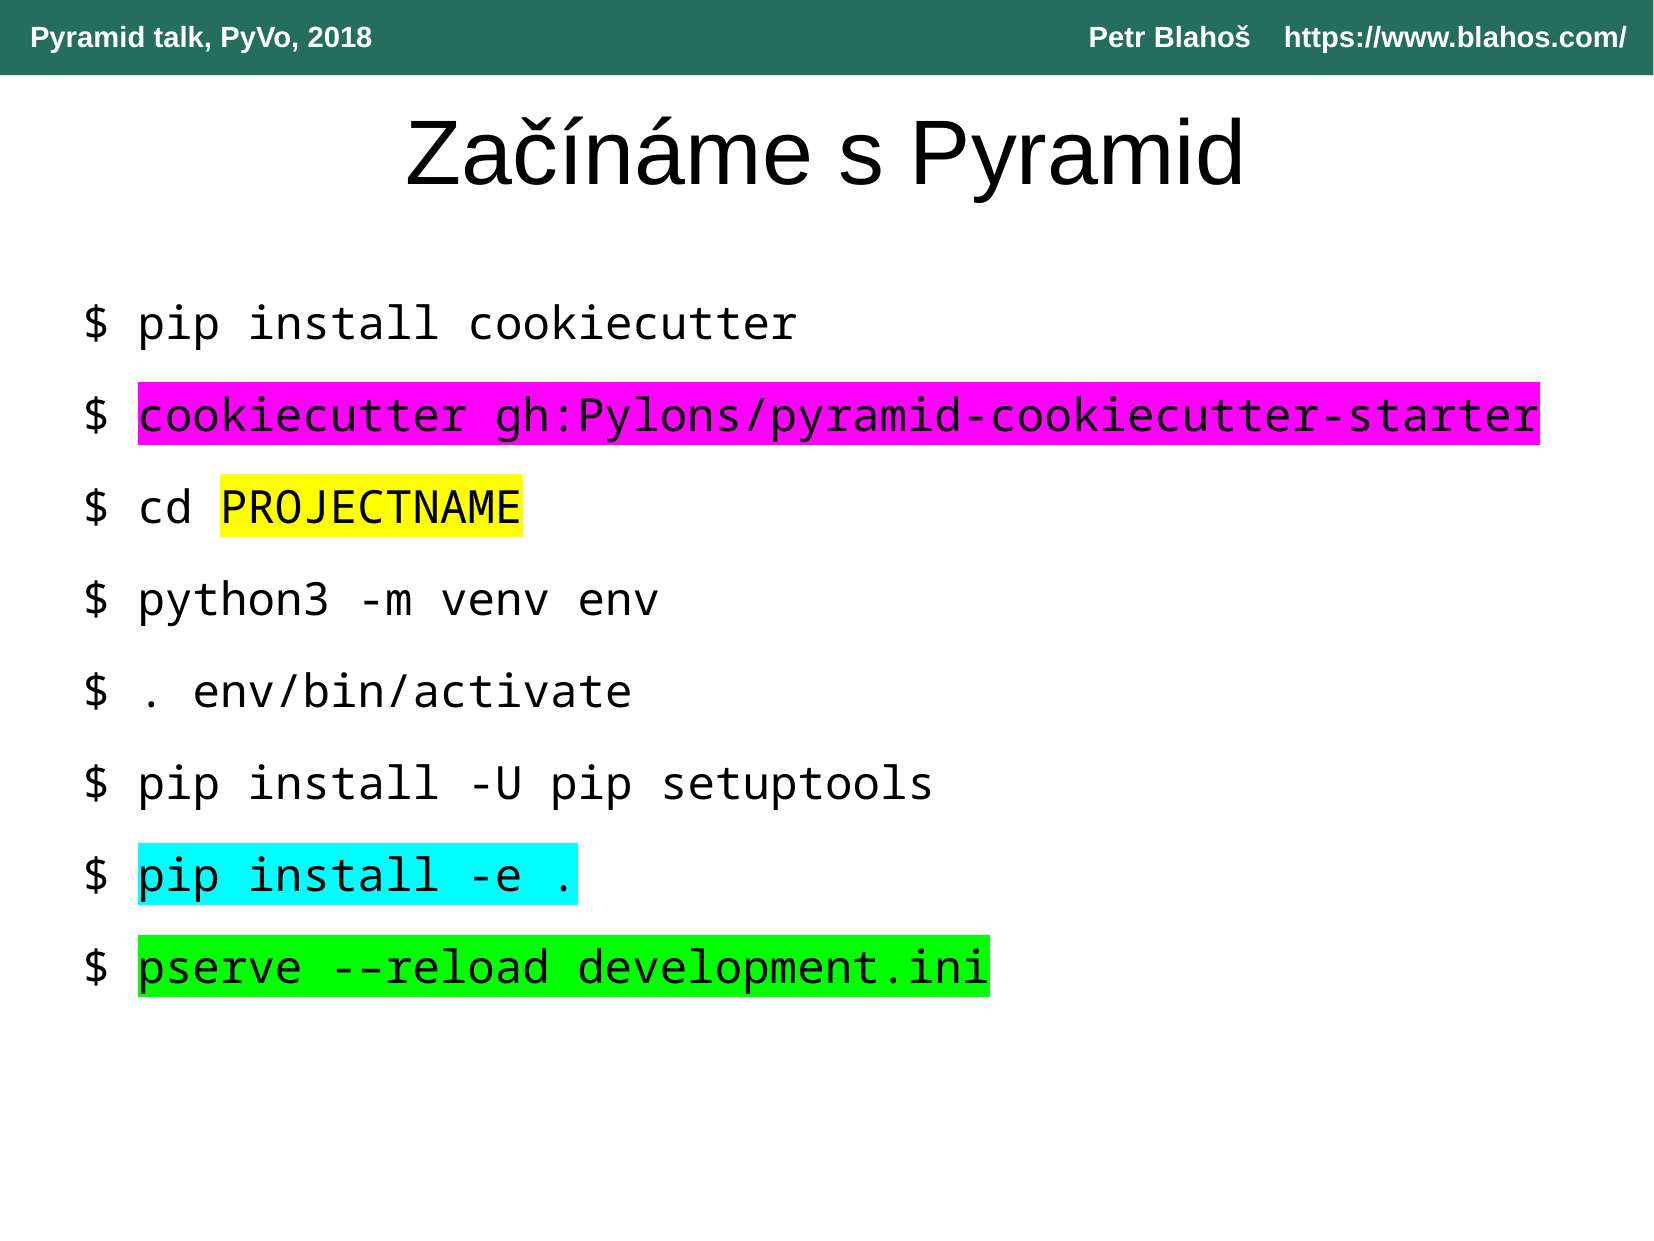

# Začínáme s Pyramid
$ pip install cookiecutter
$ cookiecutter gh:Pylons/pyramid-cookiecutter-starter
$ cd PROJECTNAME
$ python3 -m venv env
$ . env/bin/activate
$ pip install -U pip setuptools
$ pip install -e .
$ pserve -–reload development.ini